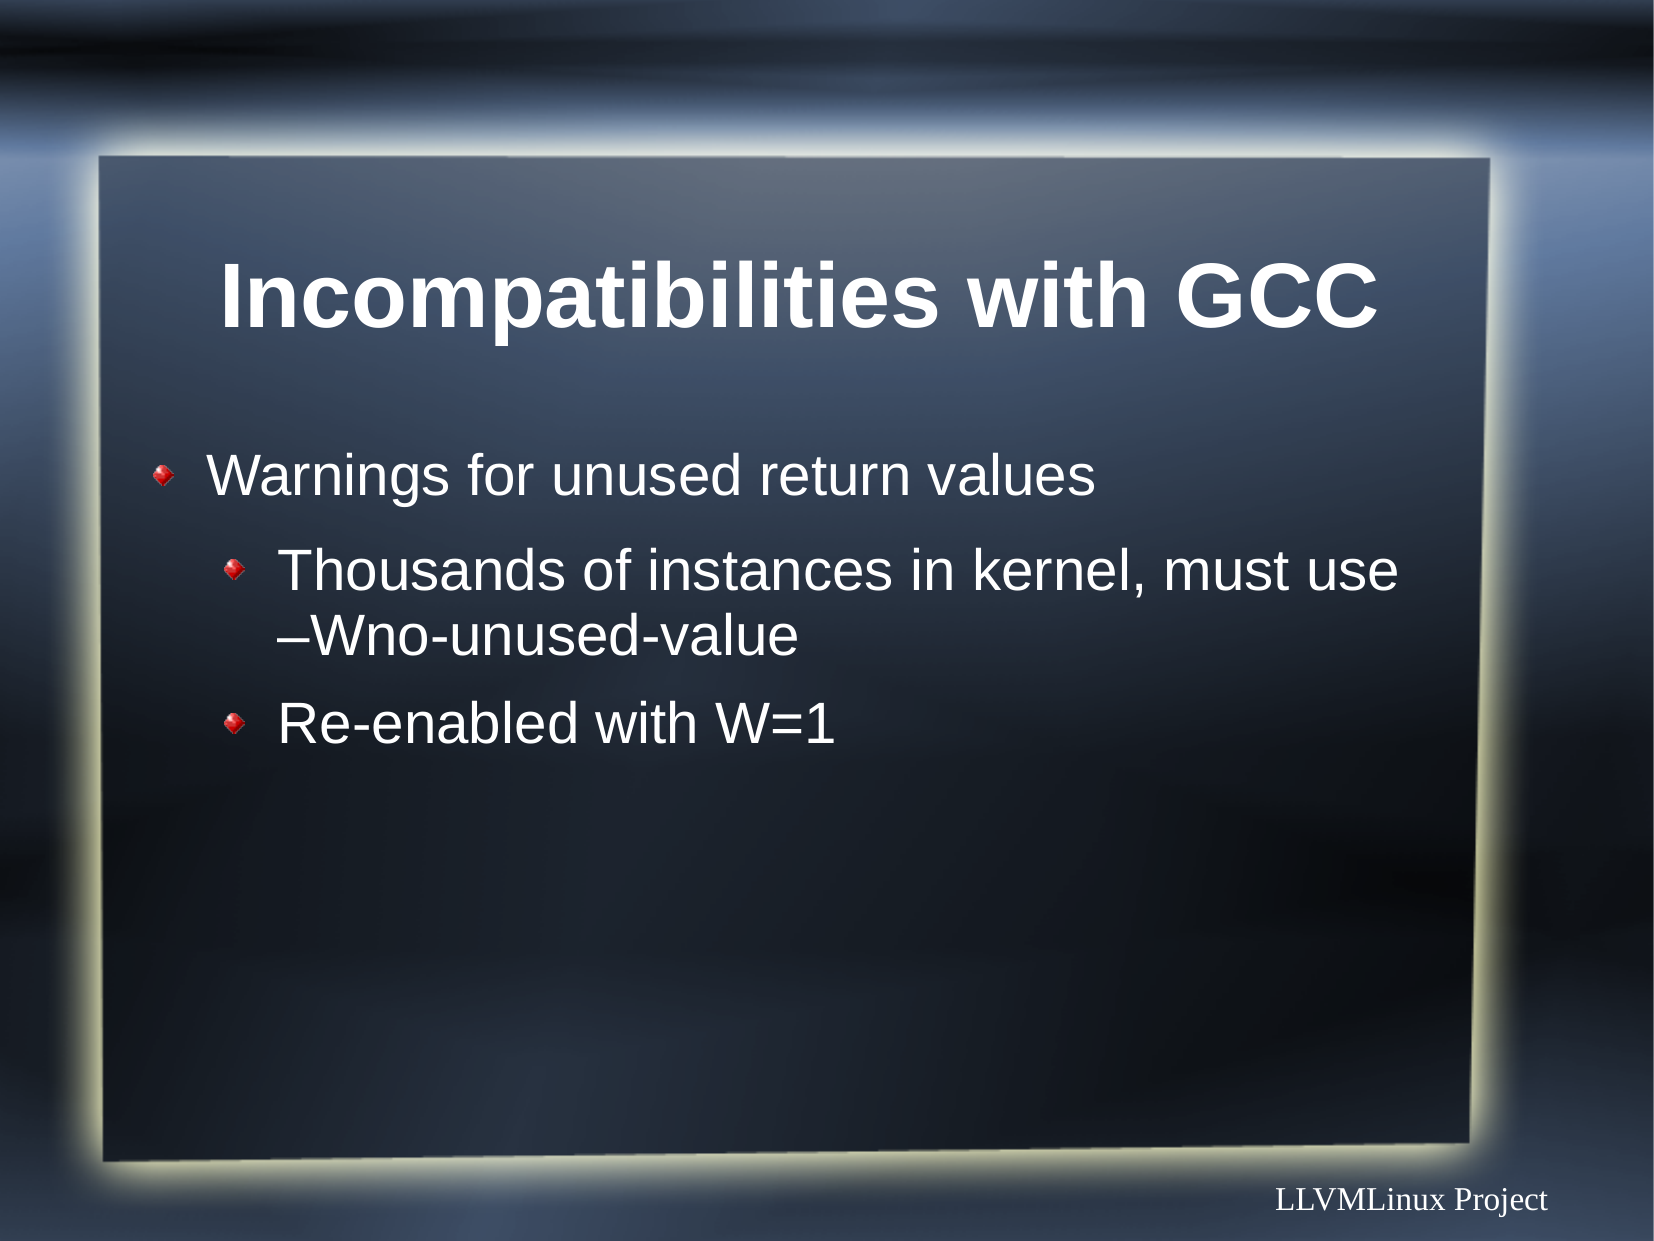

# Incompatibilities with GCC
Warnings for unused return values
Thousands of instances in kernel, must use –Wno-unused-value
Re-enabled with W=1